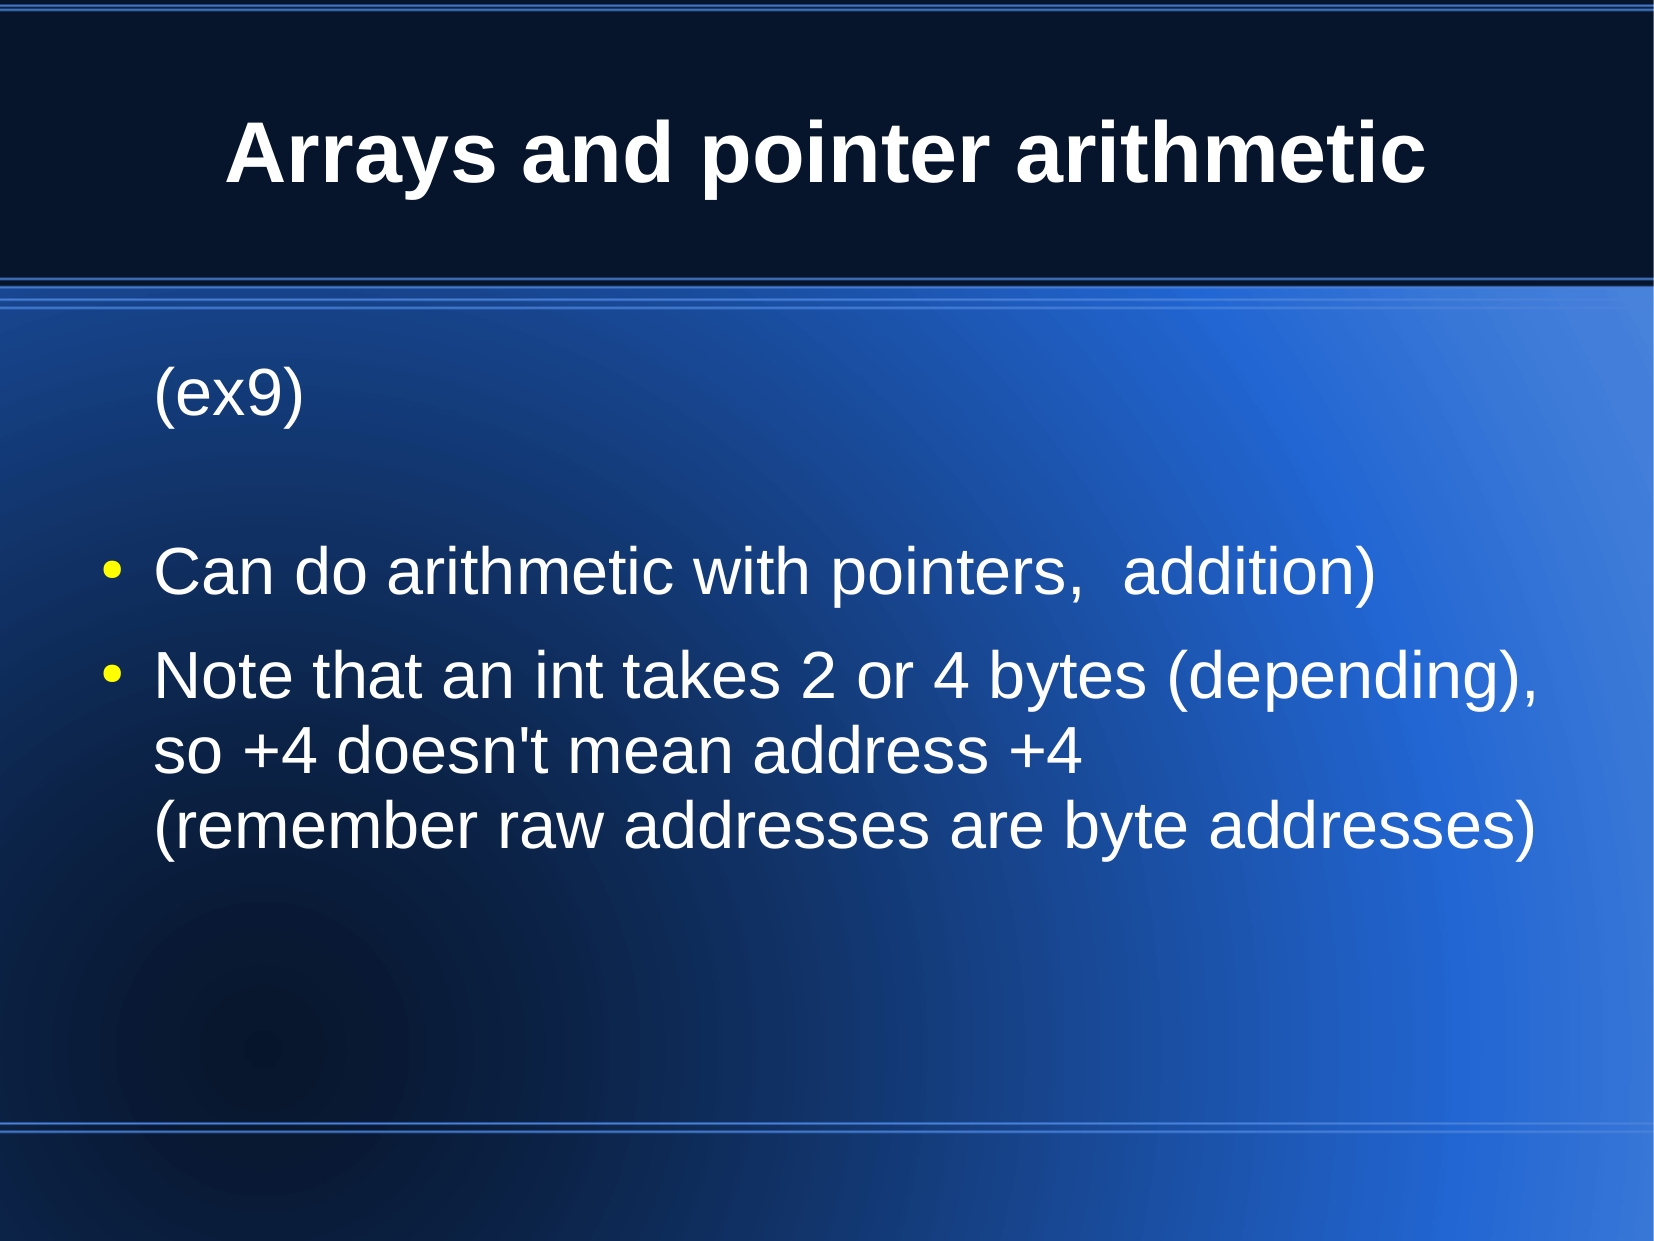

# Arrays and pointer arithmetic
(ex9)
Can do arithmetic with pointers, addition)
Note that an int takes 2 or 4 bytes (depending), so +4 doesn't mean address +4
(remember raw addresses are byte addresses)